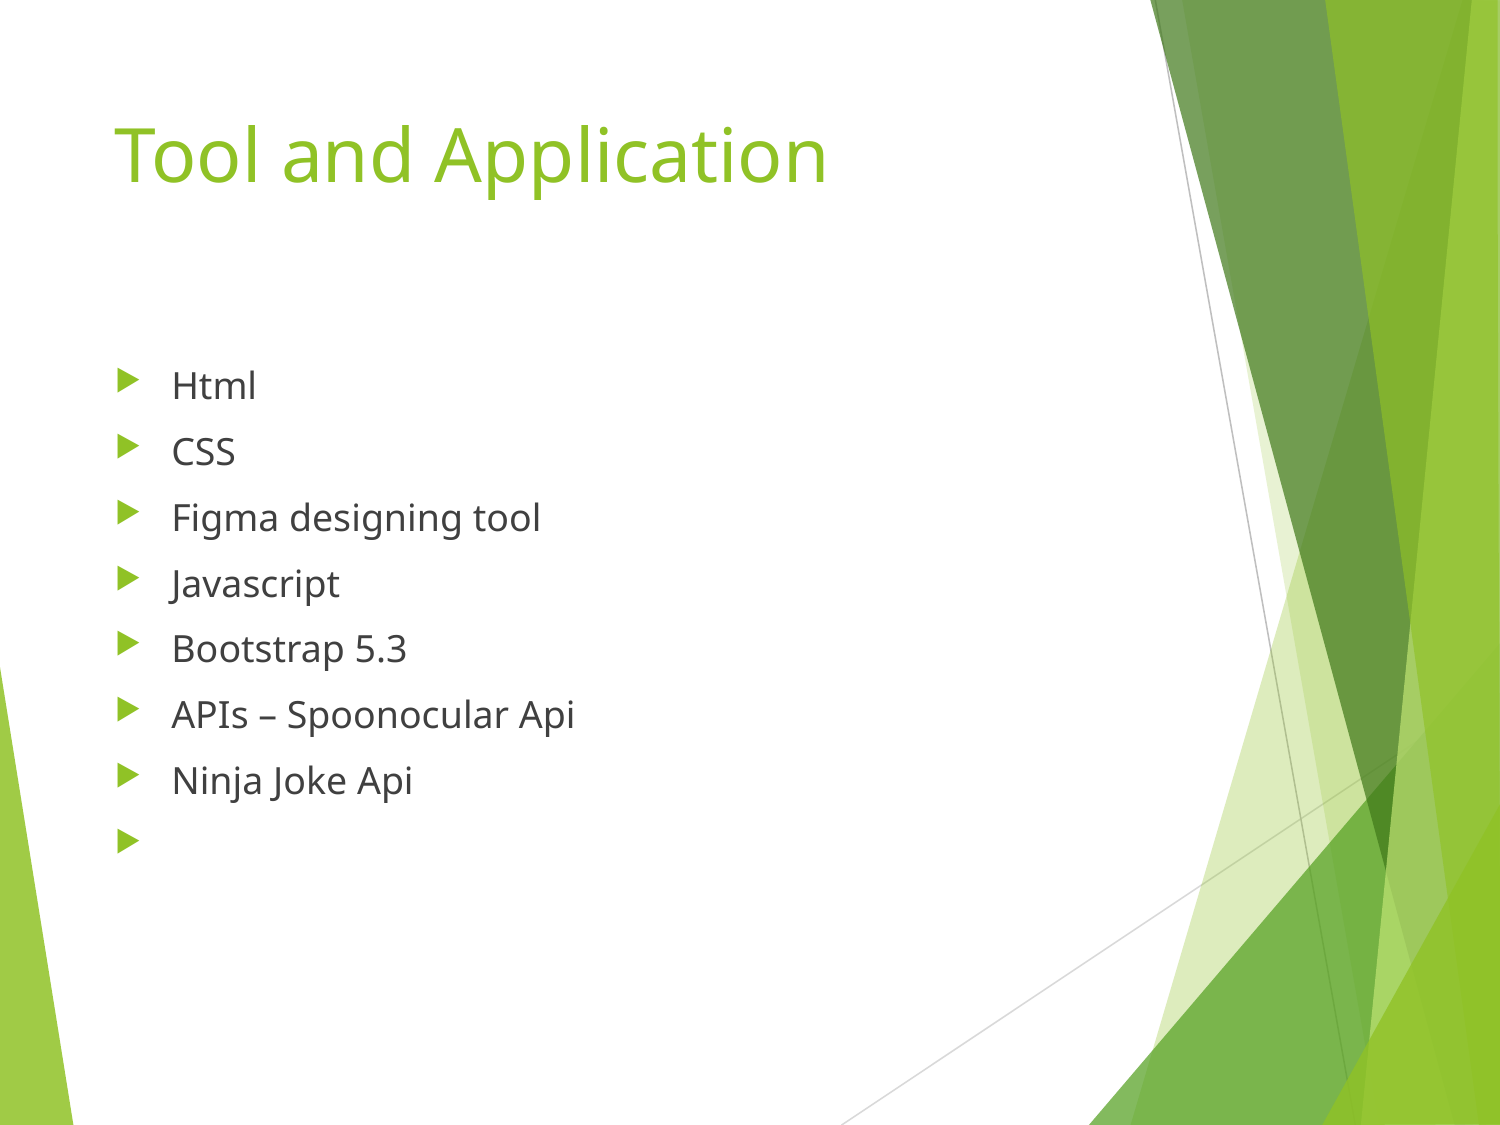

# Tool and Application
Html
CSS
Figma designing tool
Javascript
Bootstrap 5.3
APIs – Spoonocular Api
Ninja Joke Api